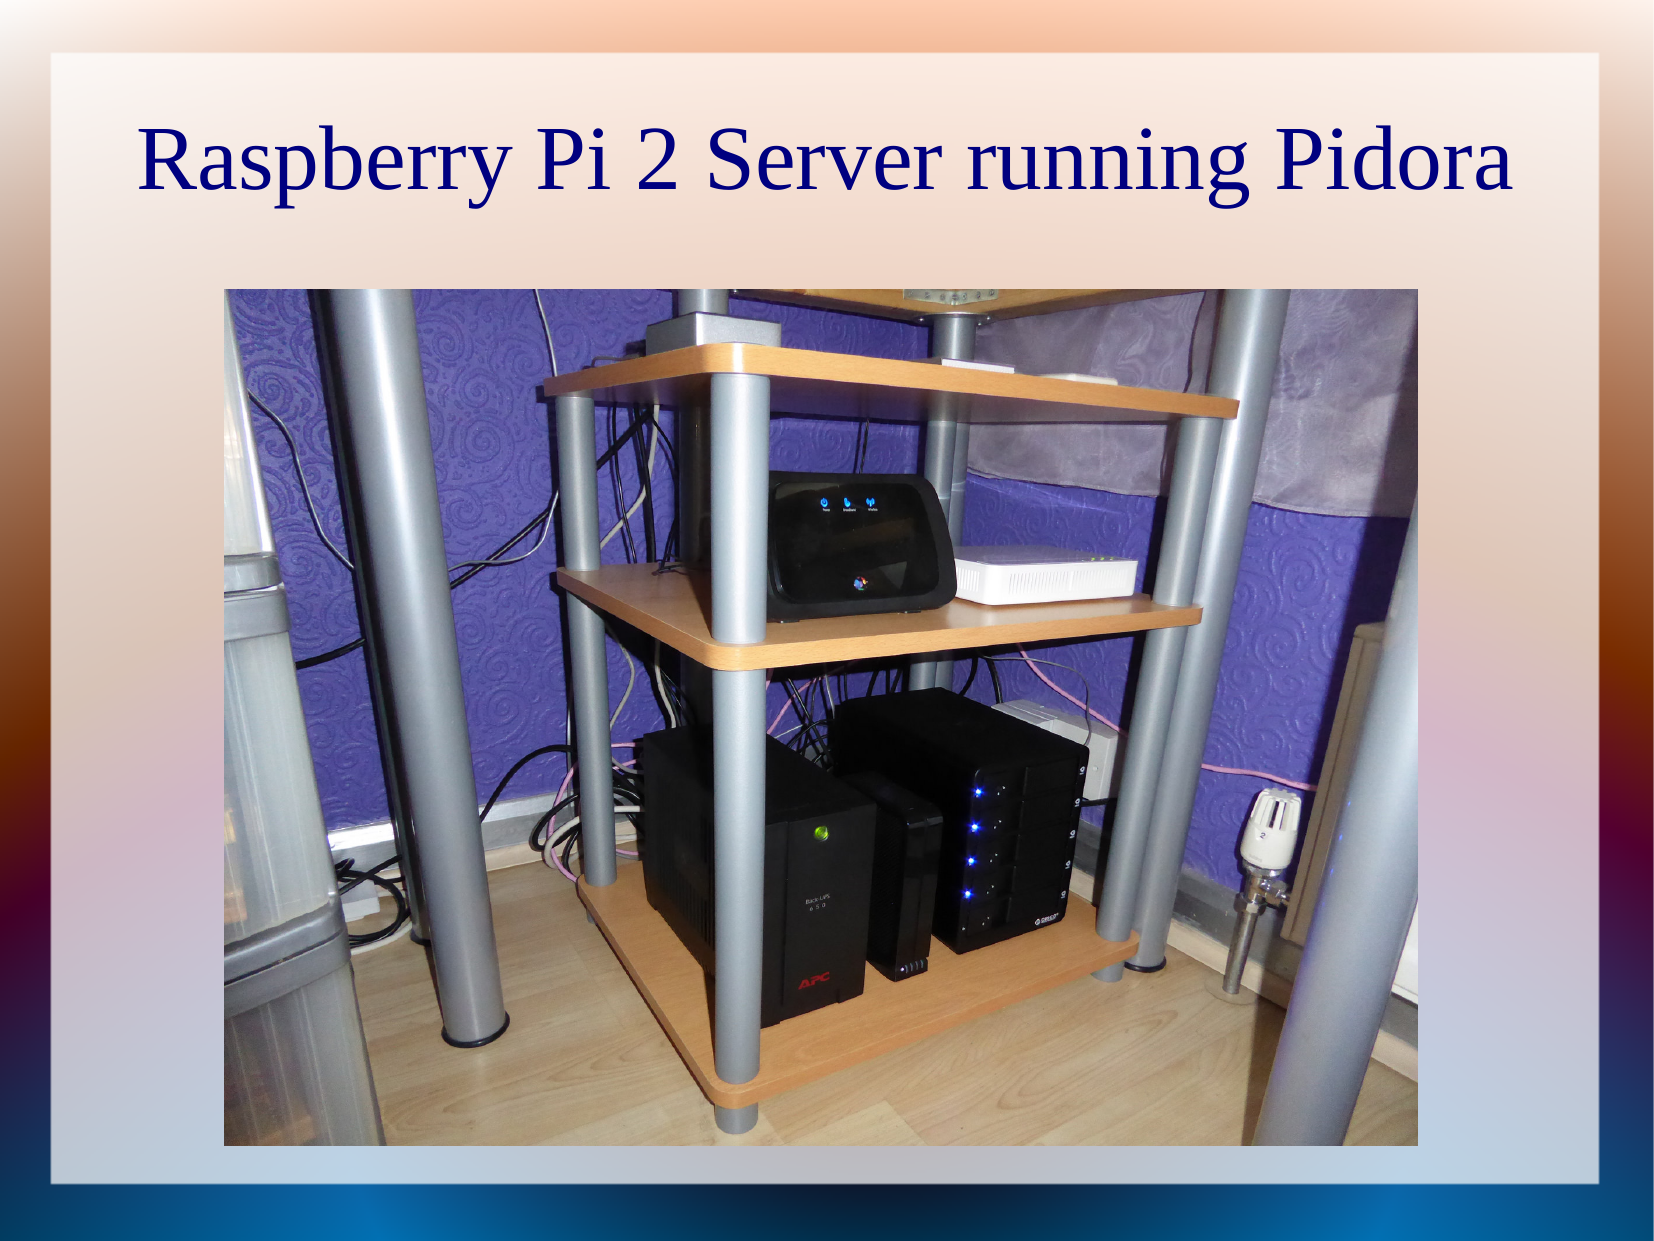

# Raspberry Pi 2 Server running Pidora